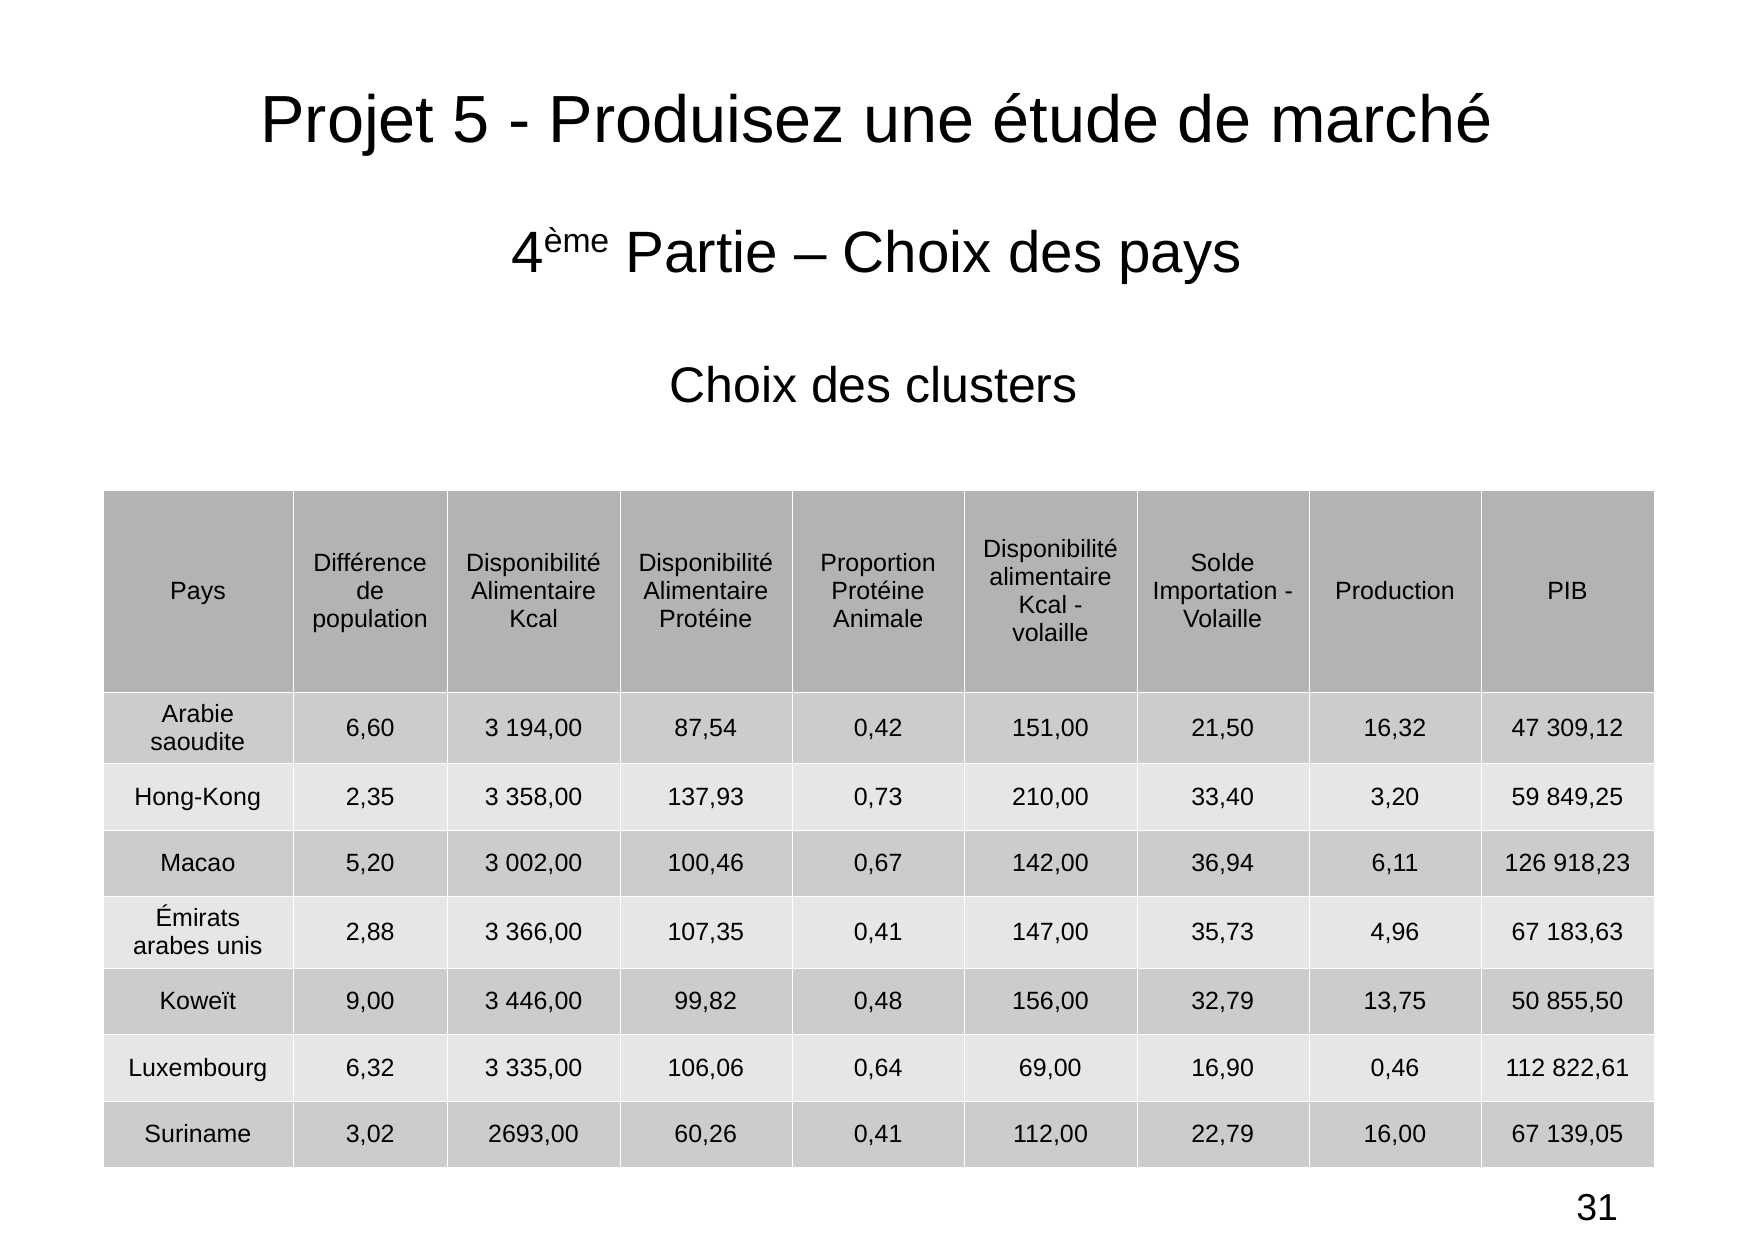

# Projet 5 - Produisez une étude de marché
4ème Partie – Choix des pays
Choix des clusters
| Pays | Différence de population | Disponibilité Alimentaire Kcal | Disponibilité Alimentaire Protéine | Proportion Protéine Animale | Disponibilité alimentaire Kcal - volaille | Solde Importation - Volaille | Production | PIB |
| --- | --- | --- | --- | --- | --- | --- | --- | --- |
| Arabie saoudite | 6,60 | 3 194,00 | 87,54 | 0,42 | 151,00 | 21,50 | 16,32 | 47 309,12 |
| Hong-Kong | 2,35 | 3 358,00 | 137,93 | 0,73 | 210,00 | 33,40 | 3,20 | 59 849,25 |
| Macao | 5,20 | 3 002,00 | 100,46 | 0,67 | 142,00 | 36,94 | 6,11 | 126 918,23 |
| Émirats arabes unis | 2,88 | 3 366,00 | 107,35 | 0,41 | 147,00 | 35,73 | 4,96 | 67 183,63 |
| Koweït | 9,00 | 3 446,00 | 99,82 | 0,48 | 156,00 | 32,79 | 13,75 | 50 855,50 |
| Luxembourg | 6,32 | 3 335,00 | 106,06 | 0,64 | 69,00 | 16,90 | 0,46 | 112 822,61 |
| Suriname | 3,02 | 2693,00 | 60,26 | 0,41 | 112,00 | 22,79 | 16,00 | 67 139,05 |